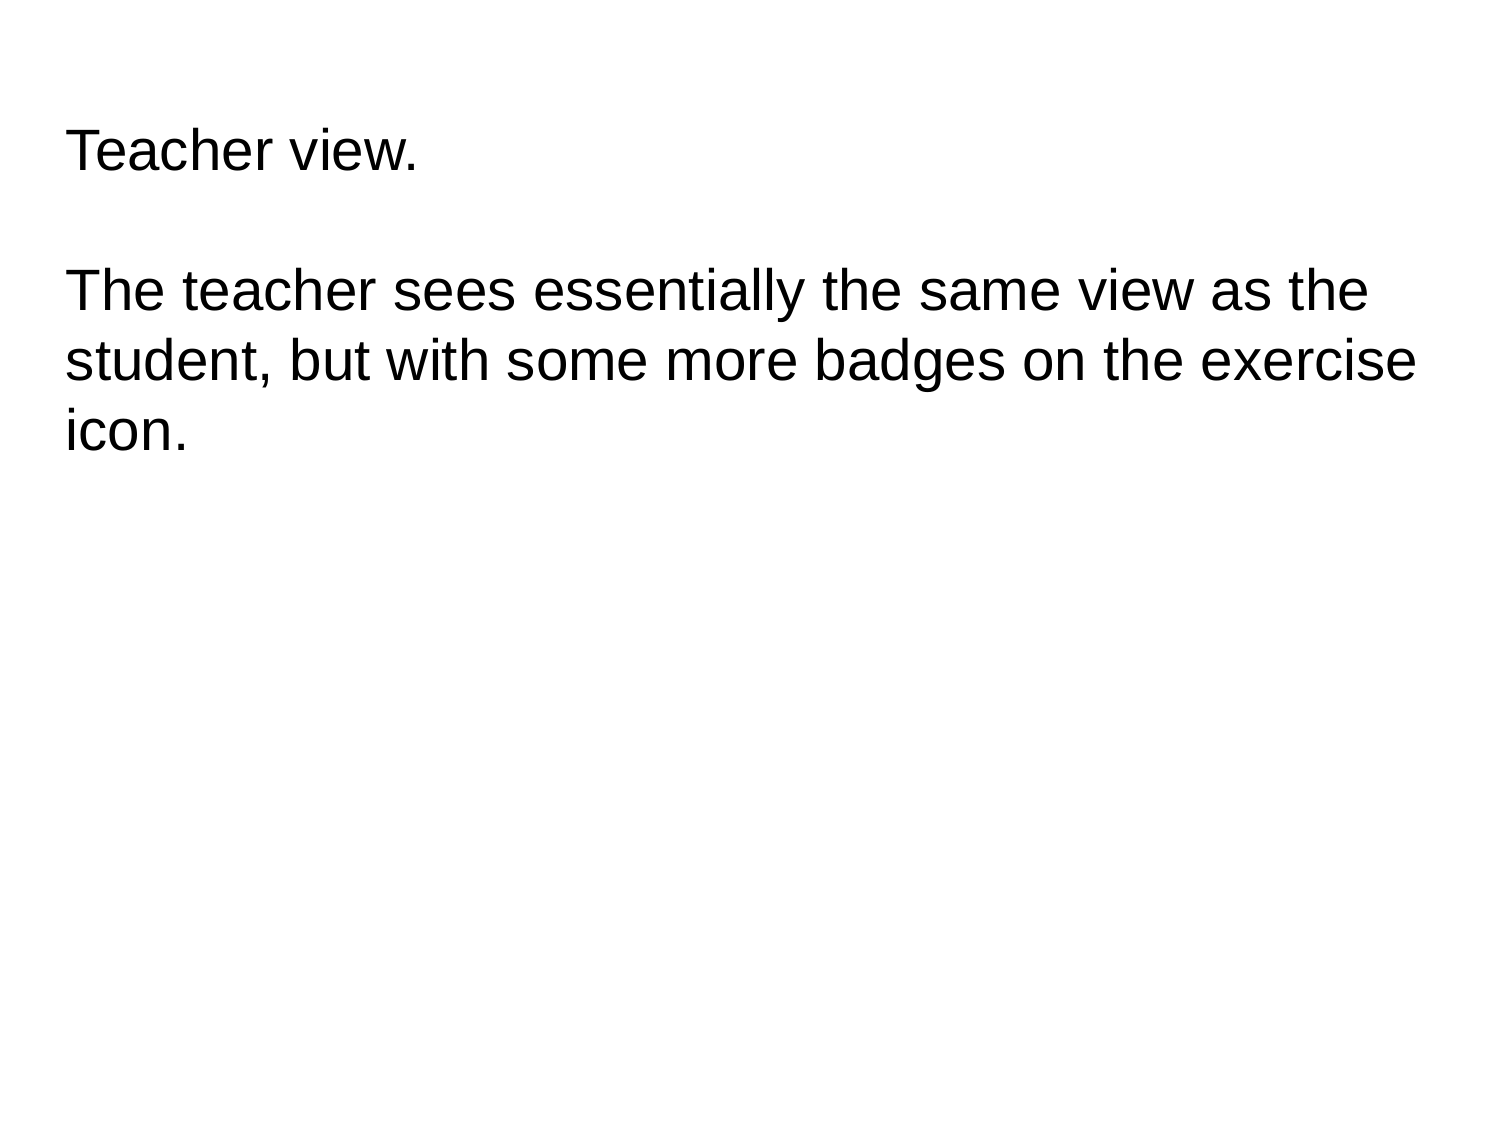

Teacher view.
The teacher sees essentially the same view as the student, but with some more badges on the exercise icon.